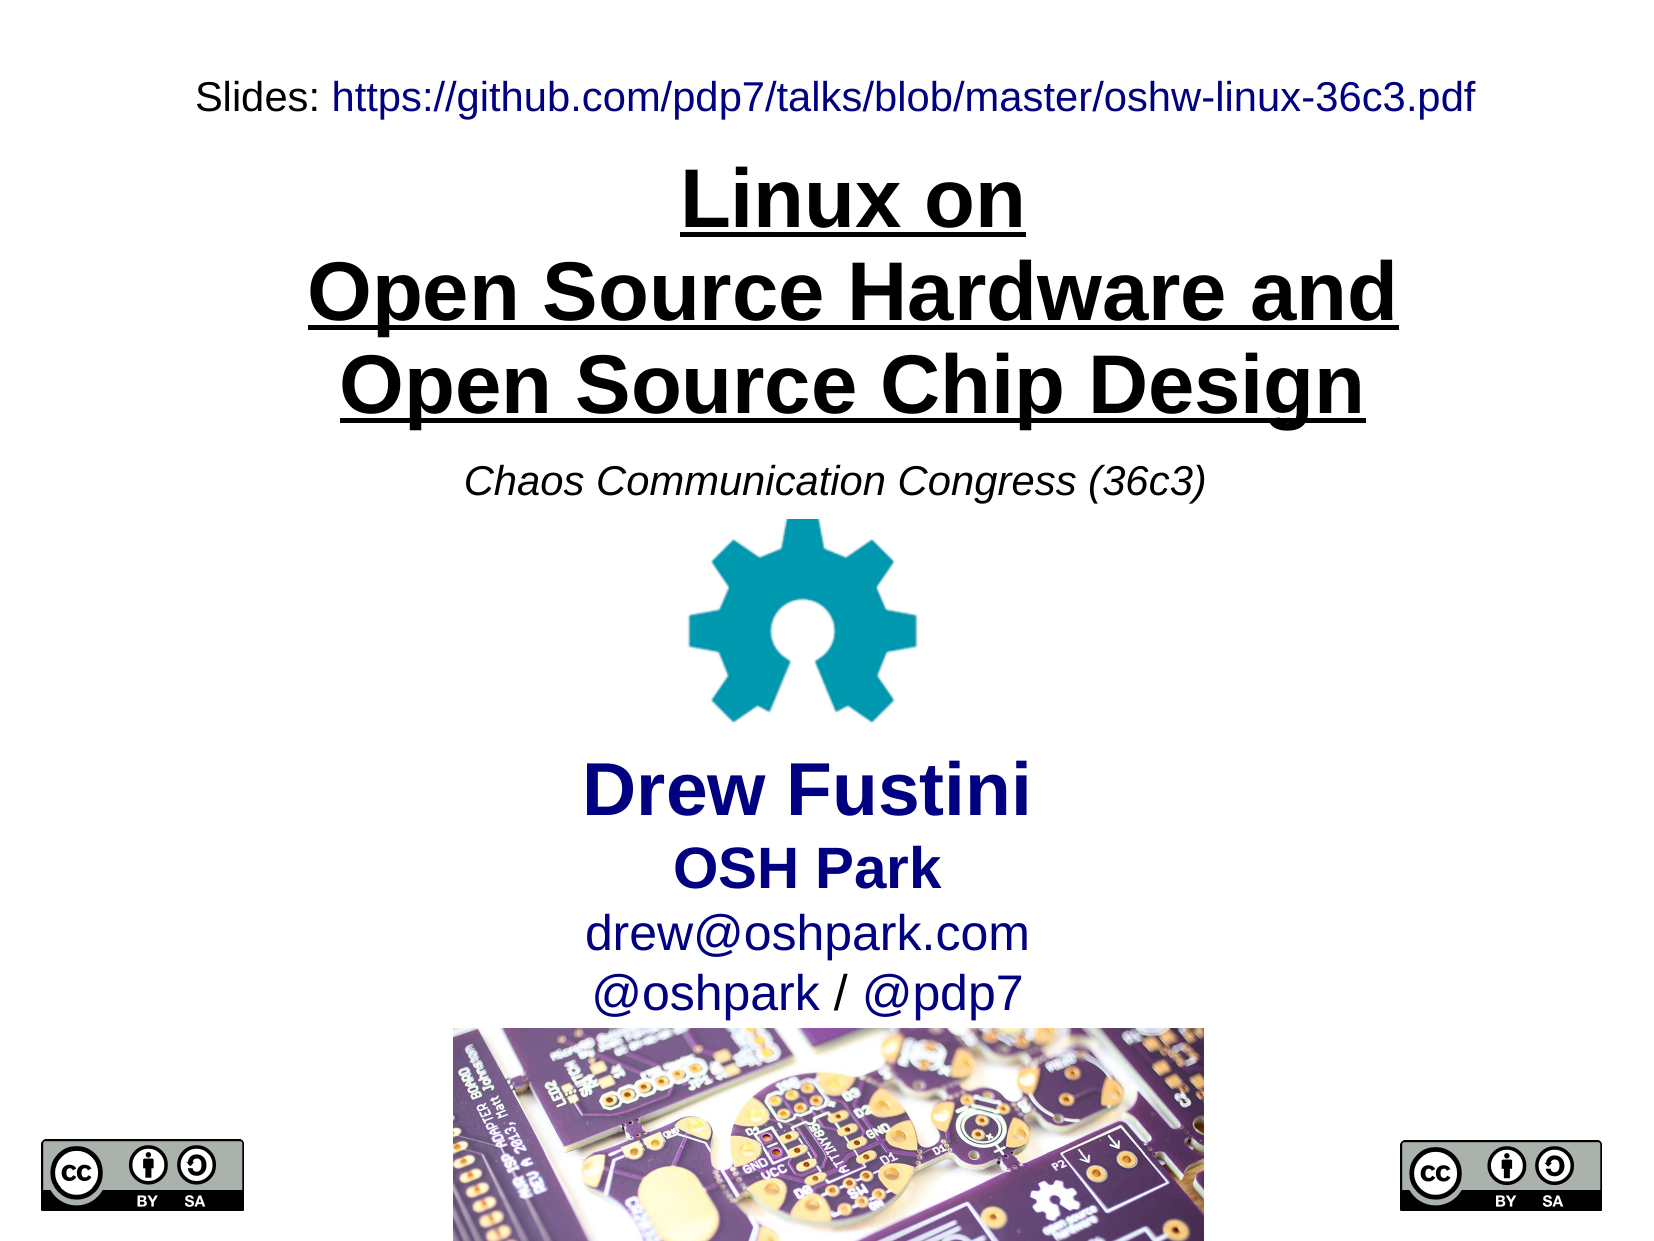

Drew Fustini
OSH Park
drew@oshpark.com
@oshpark / @pdp7
Slides: https://github.com/pdp7/talks/blob/master/oshw-linux-36c3.pdf
Linux on
Open Source Hardware and
Open Source Chip Design
Chaos Communication Congress (36c3)